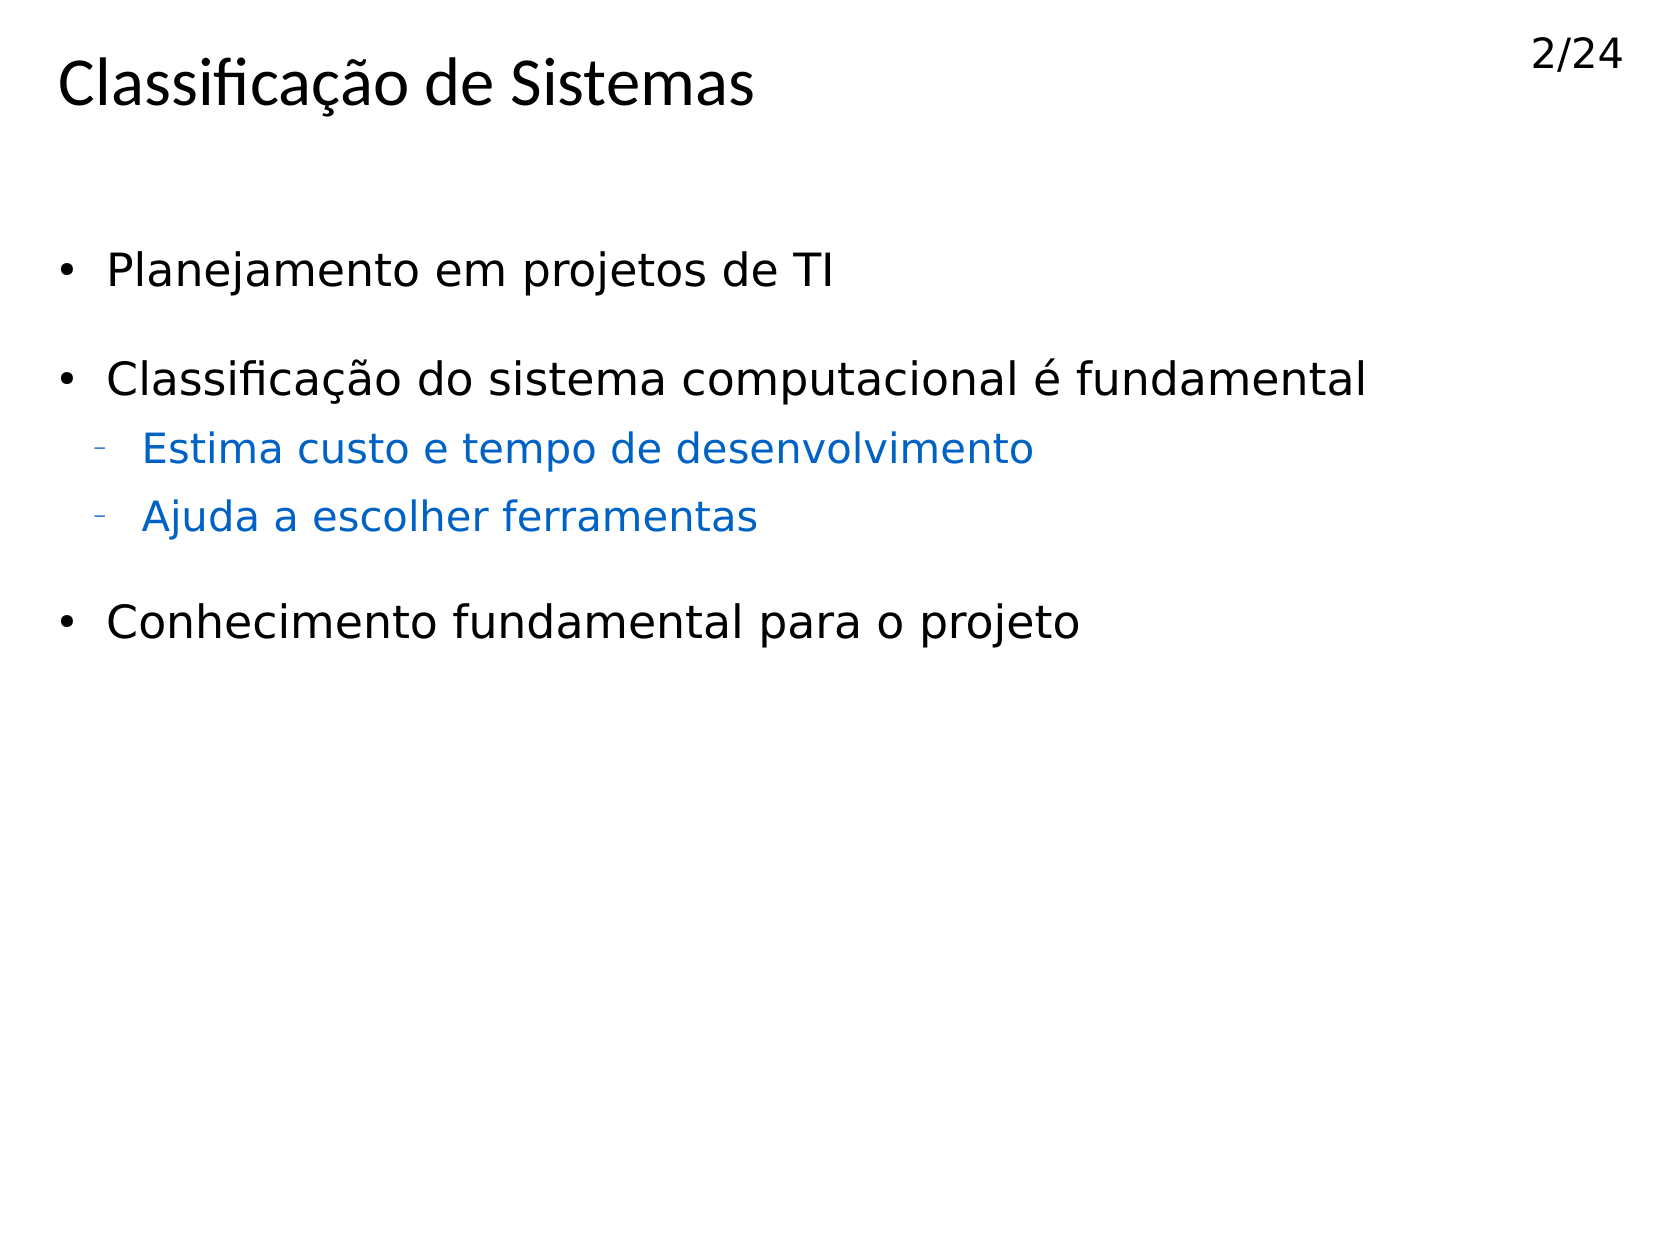

# Classificação de Sistemas
2
Planejamento em projetos de TI
Classificação do sistema computacional é fundamental
Estima custo e tempo de desenvolvimento
Ajuda a escolher ferramentas
Conhecimento fundamental para o projeto